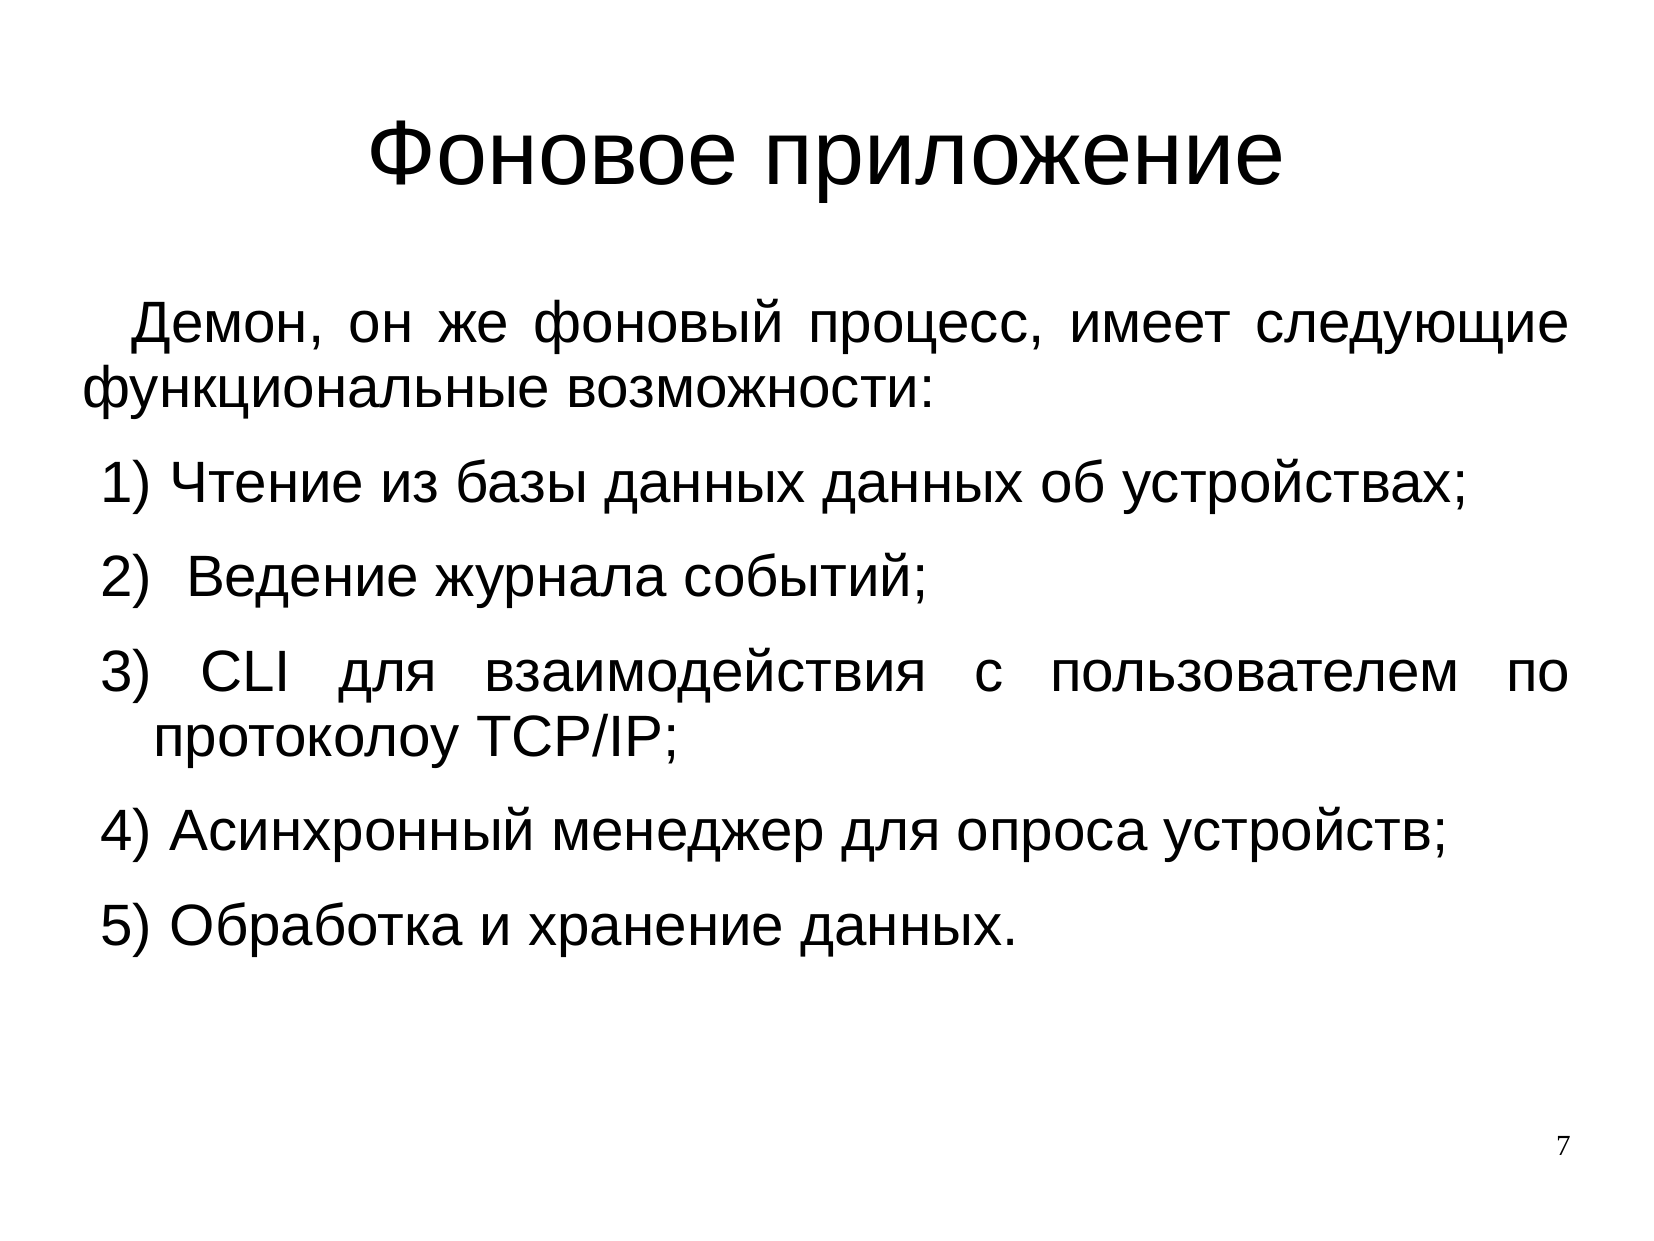

# Фоновое приложение
 Демон, он же фоновый процесс, имеет следующие функциональные возможности:
 Чтение из базы данных данных об устройствах;
 Ведение журнала событий;
 CLI для взаимодействия с пользователем по протоколоу TCP/IP;
 Асинхронный менеджер для опроса устройств;
 Обработка и хранение данных.
7